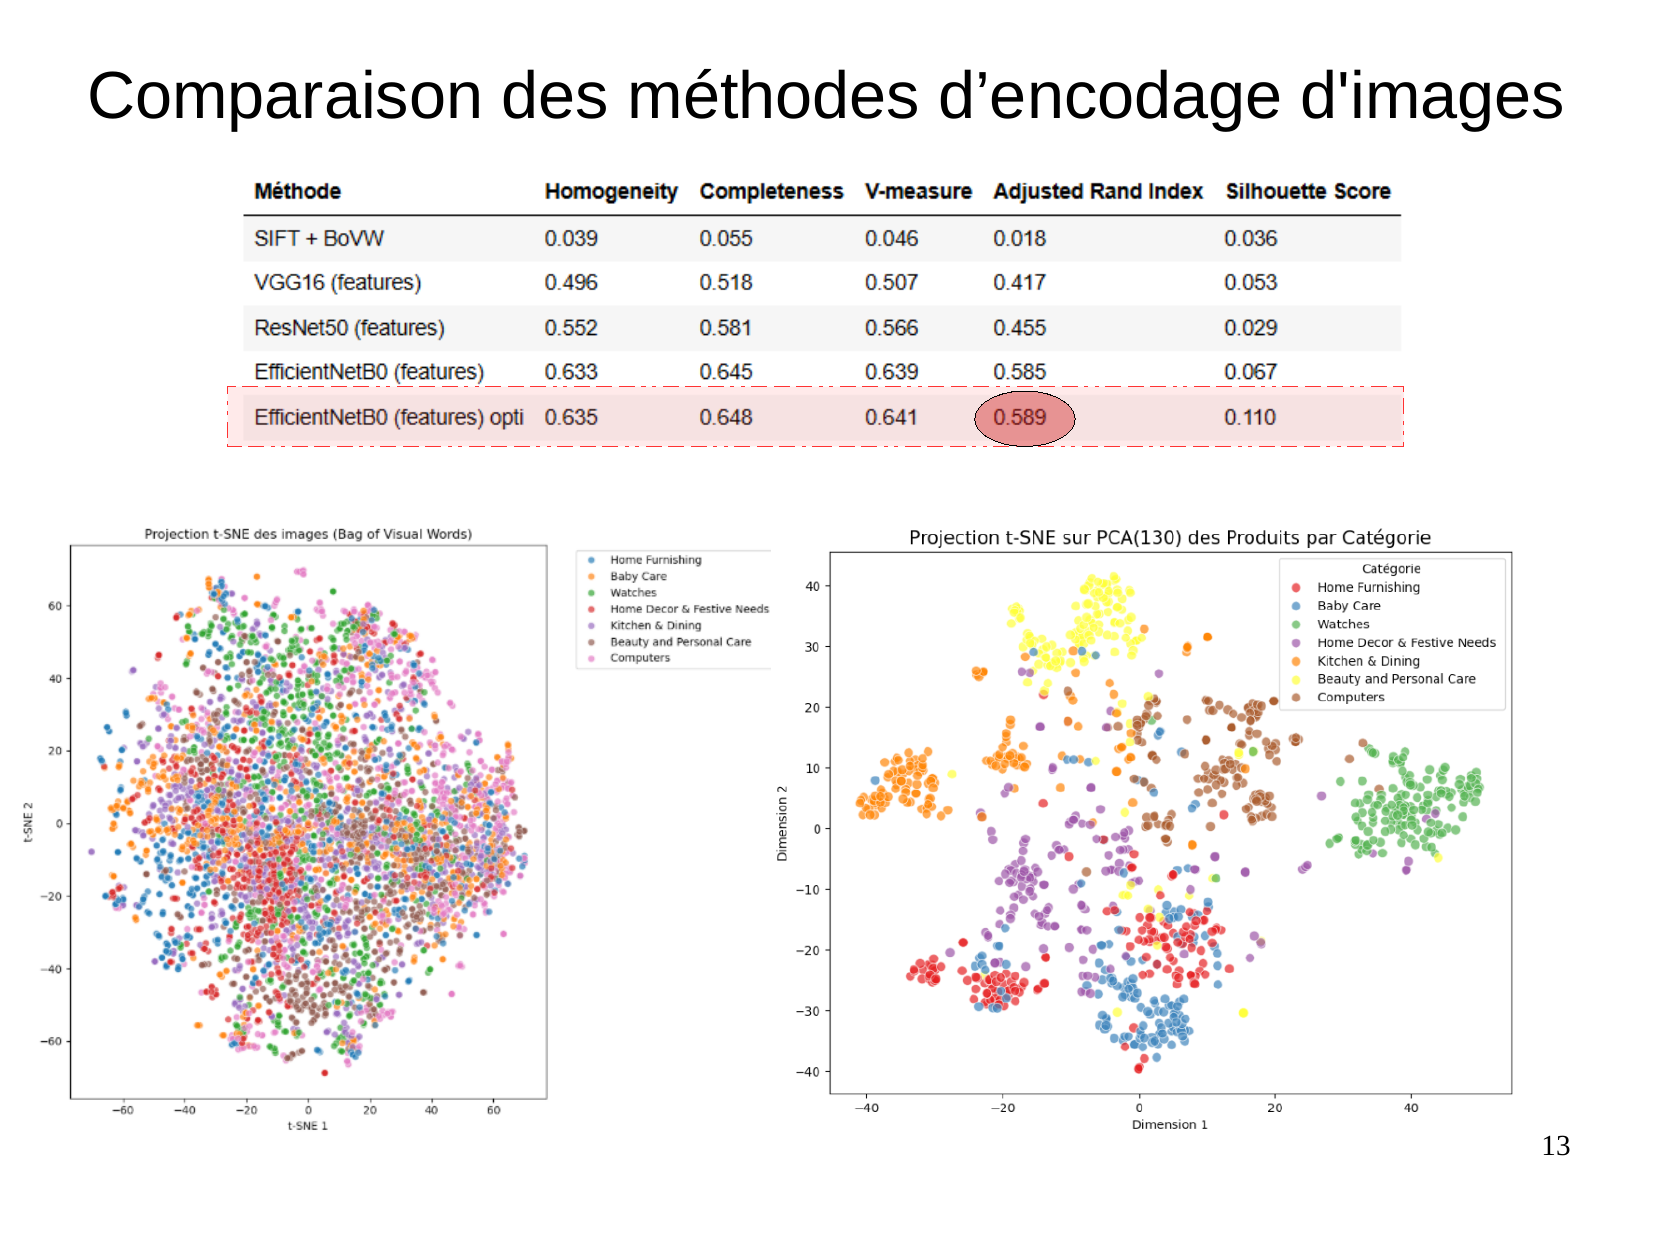

# Comparaison des méthodes d’encodage d'images
13